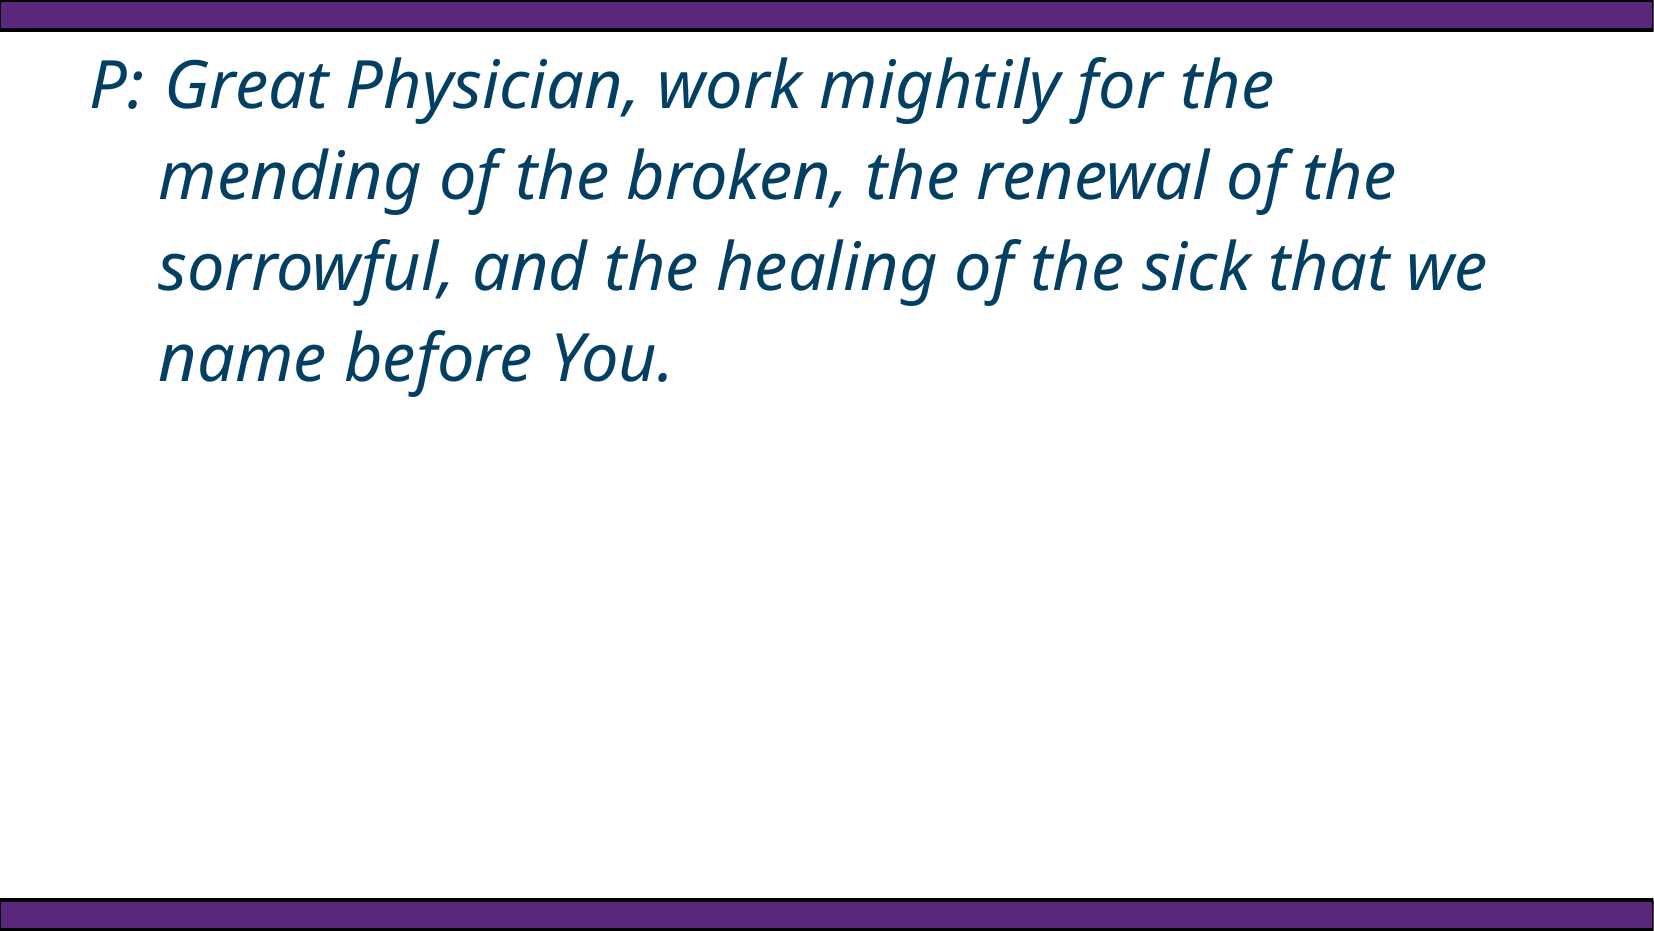

P:	Great Physician, work mightily for the
 mending of the broken, the renewal of the
 sorrowful, and the healing of the sick that we
 name before You.